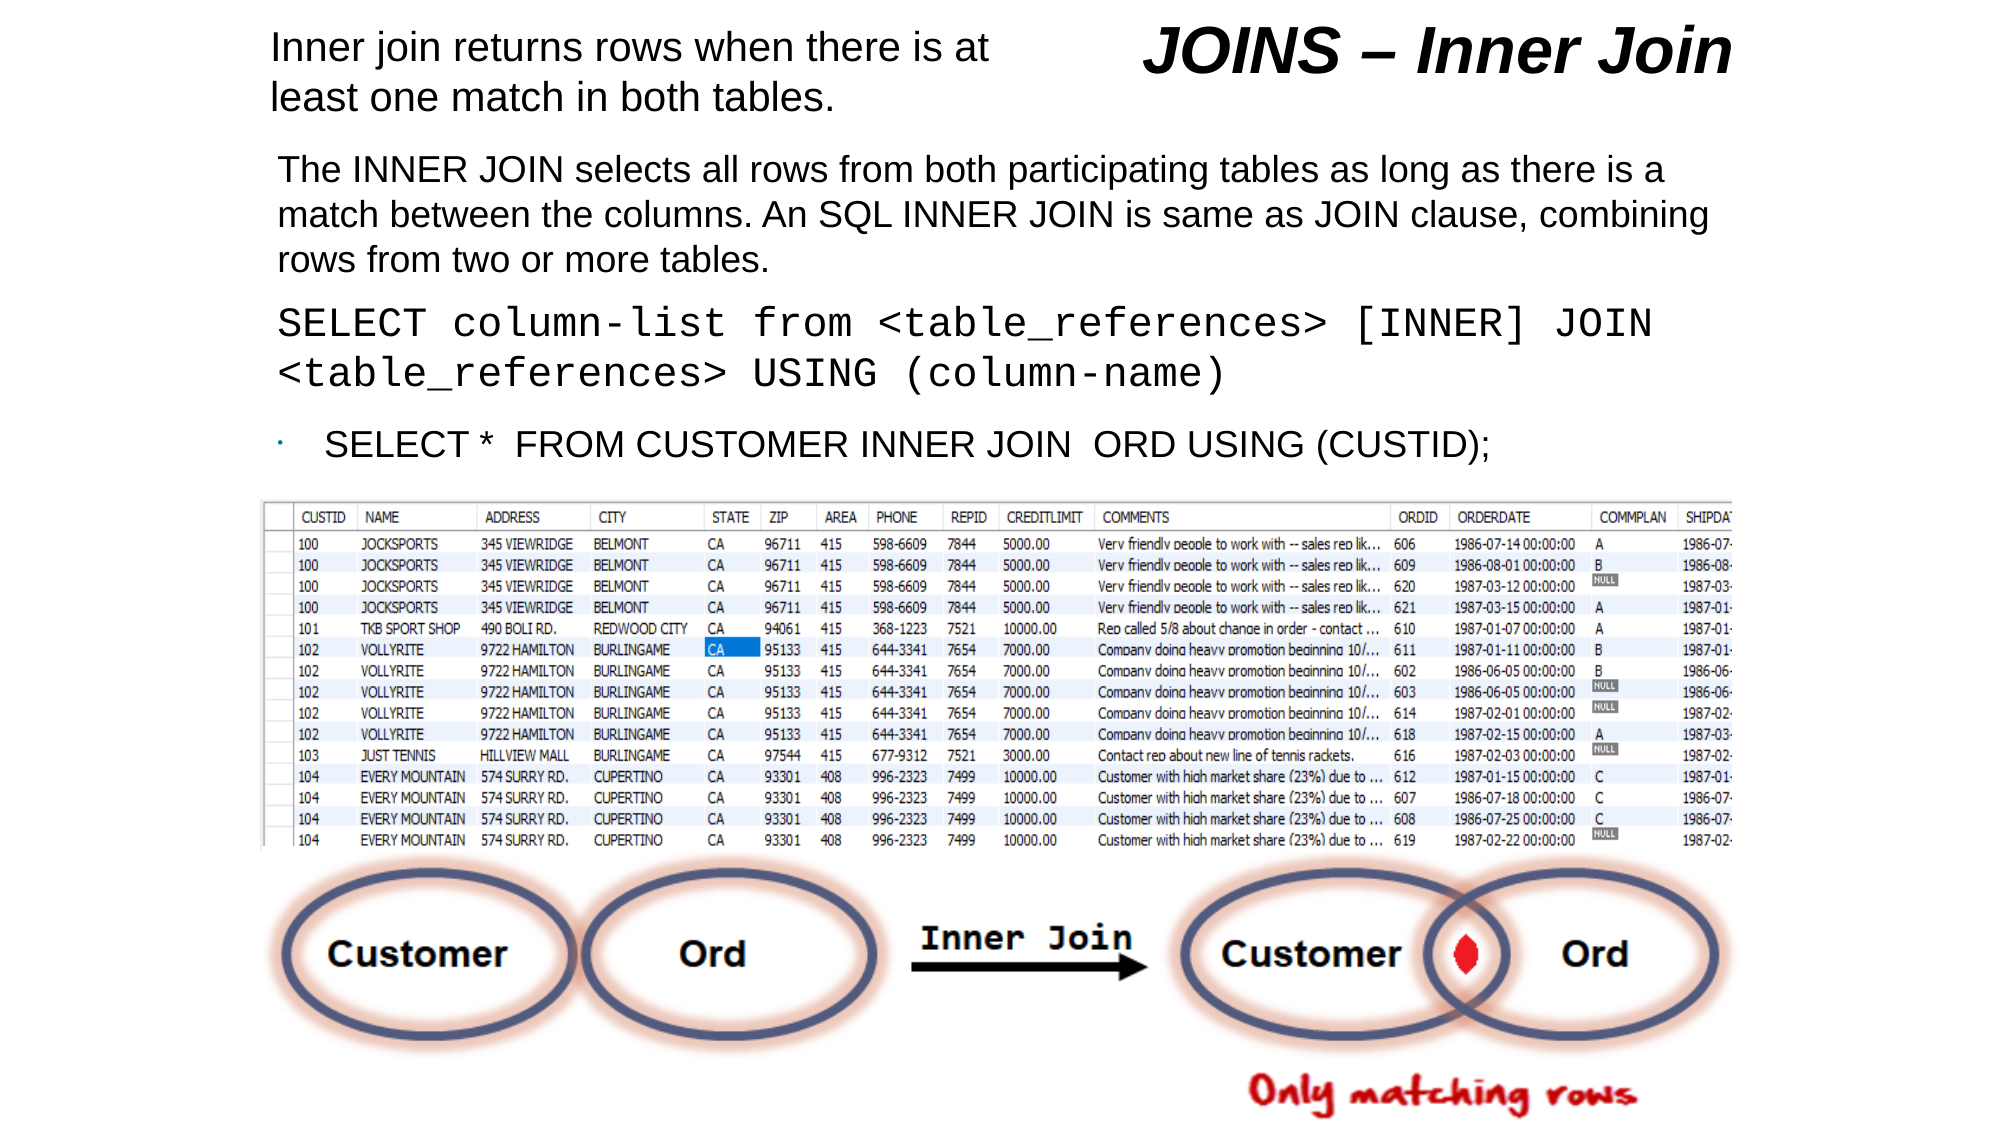

JOINS – Inner Join
Inner join returns rows when there is at least one match in both tables.
The INNER JOIN selects all rows from both participating tables as long as there is a match between the columns. An SQL INNER JOIN is same as JOIN clause, combining rows from two or more tables.
SELECT column-list from <table_references> [INNER] JOIN <table_references> USING (column-name)
SELECT * FROM CUSTOMER INNER JOIN ORD USING (CUSTID);